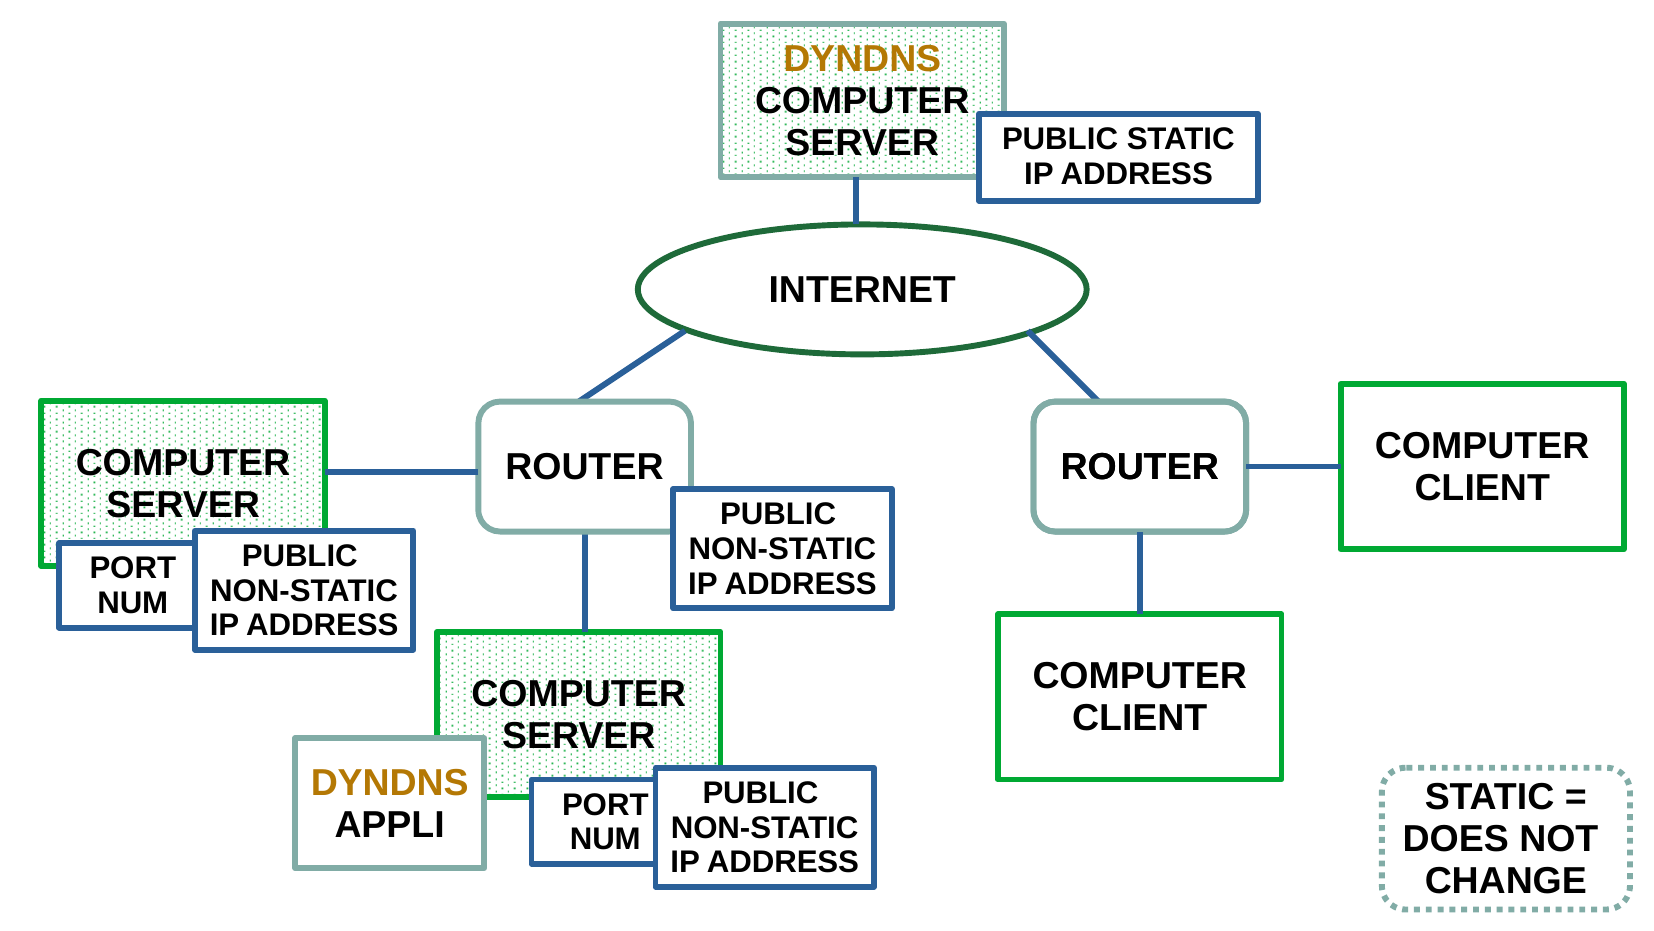

DYNDNS
COMPUTER
SERVER
PUBLIC STATIC
IP ADDRESS
INTERNET
COMPUTER
CLIENT
COMPUTER
SERVER
ROUTER
ROUTER
ROUTER
PUBLIC
NON-STATIC
IP ADDRESS
PUBLIC
NON-STATIC
IP ADDRESS
PORT
NUM
COMPUTER
CLIENT
COMPUTER
SERVER
DYNDNS
APPLI
PUBLIC
NON-STATIC
IP ADDRESS
STATIC =
DOES NOT
CHANGE
PORT
NUM